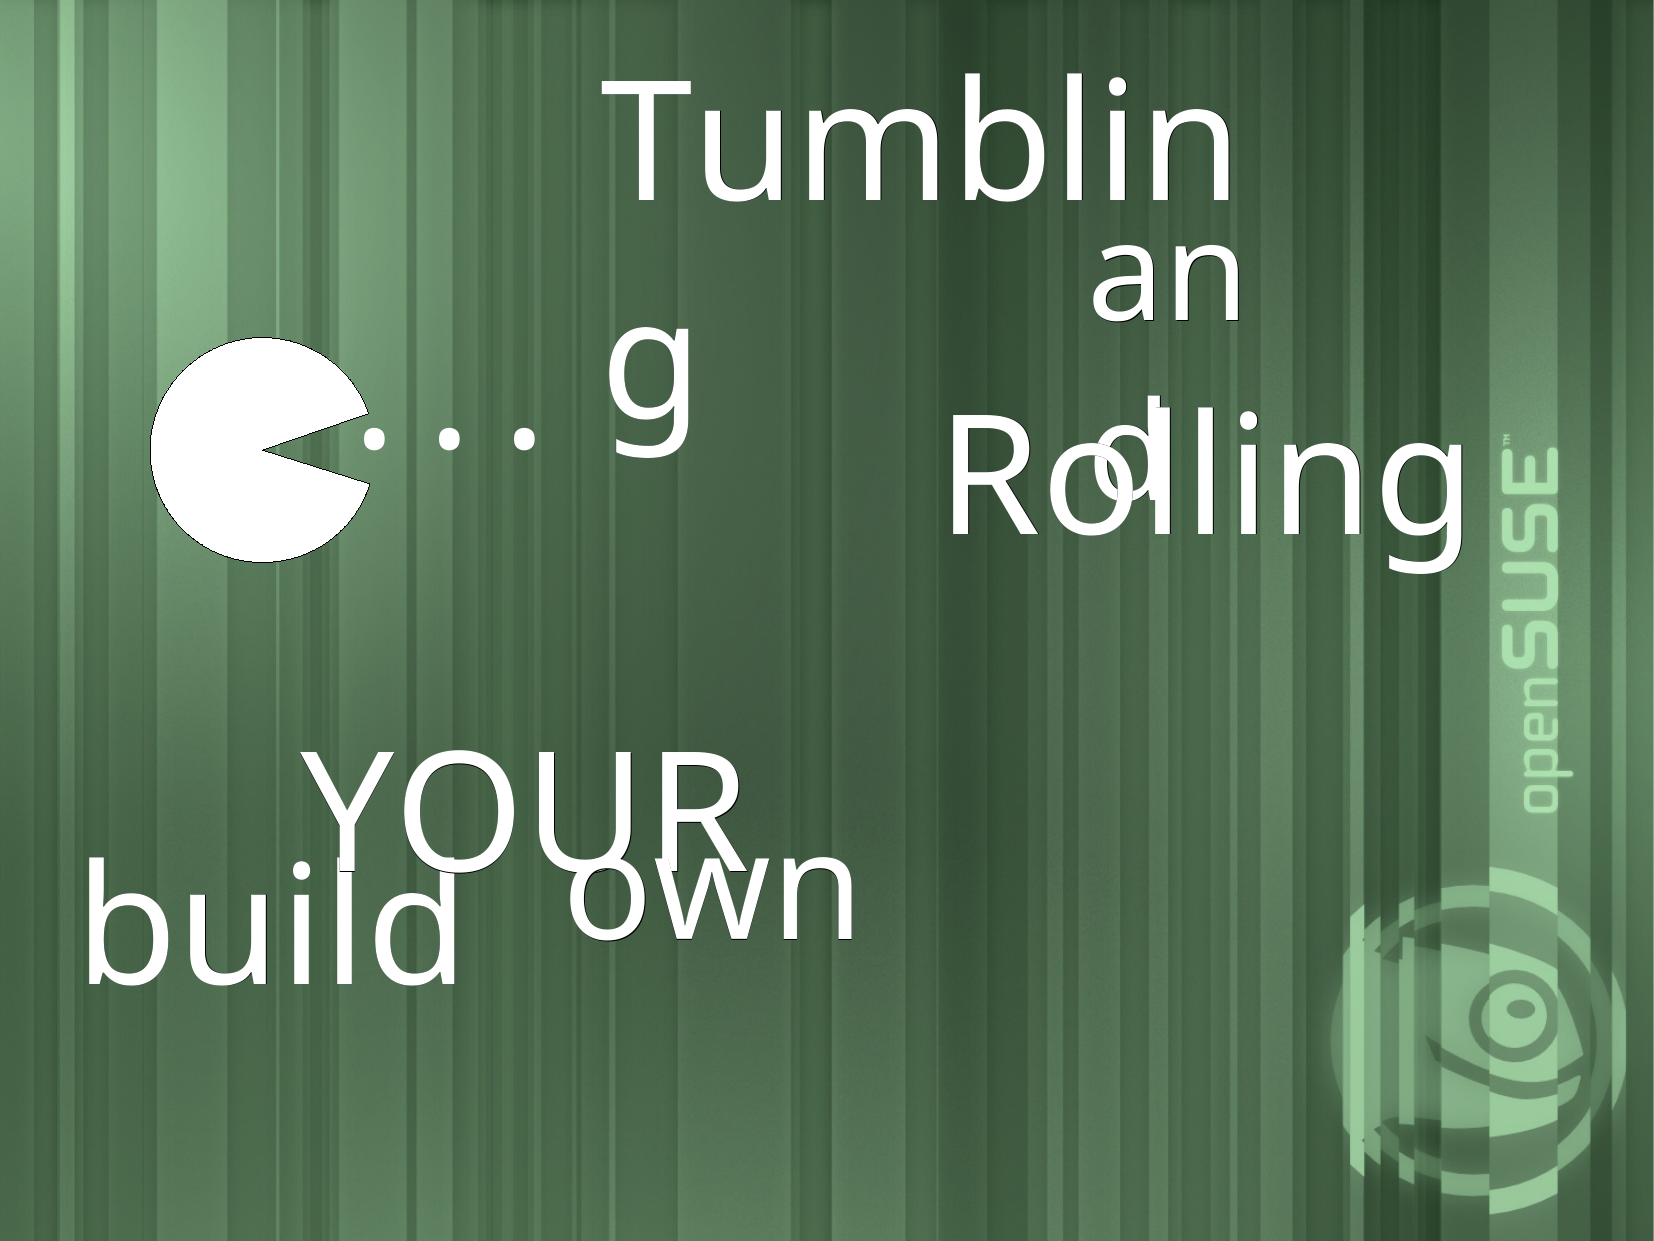

# Tumbling
and
.
.
.
Rolling
YOUR
own
build